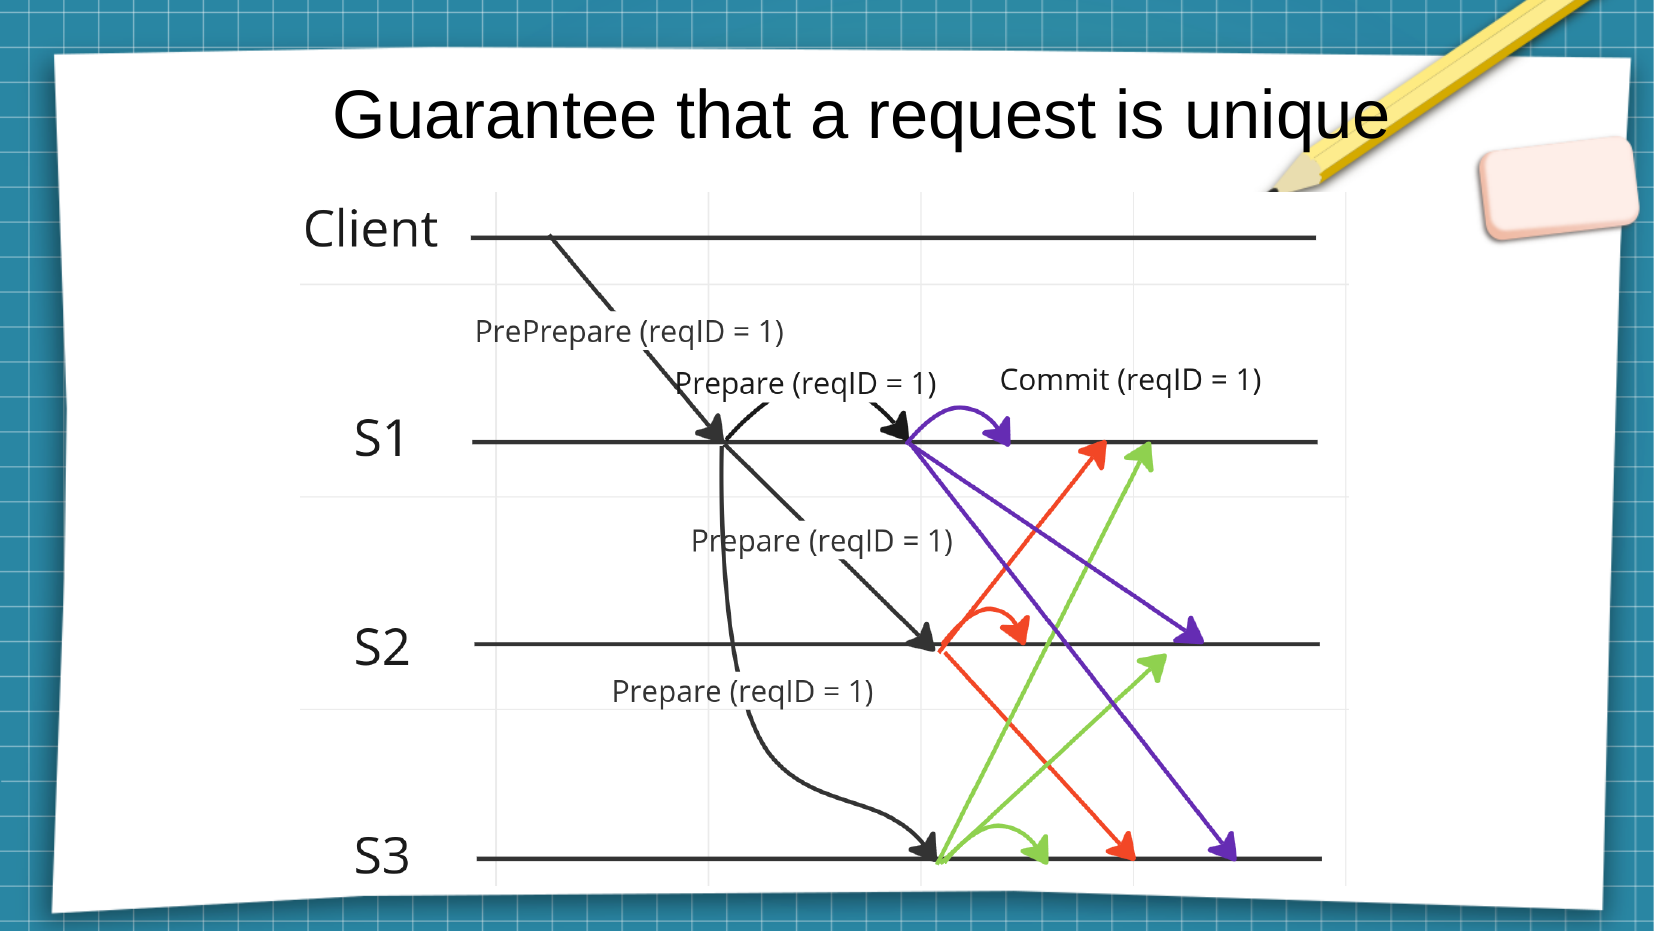

# Guarantee that a request is unique